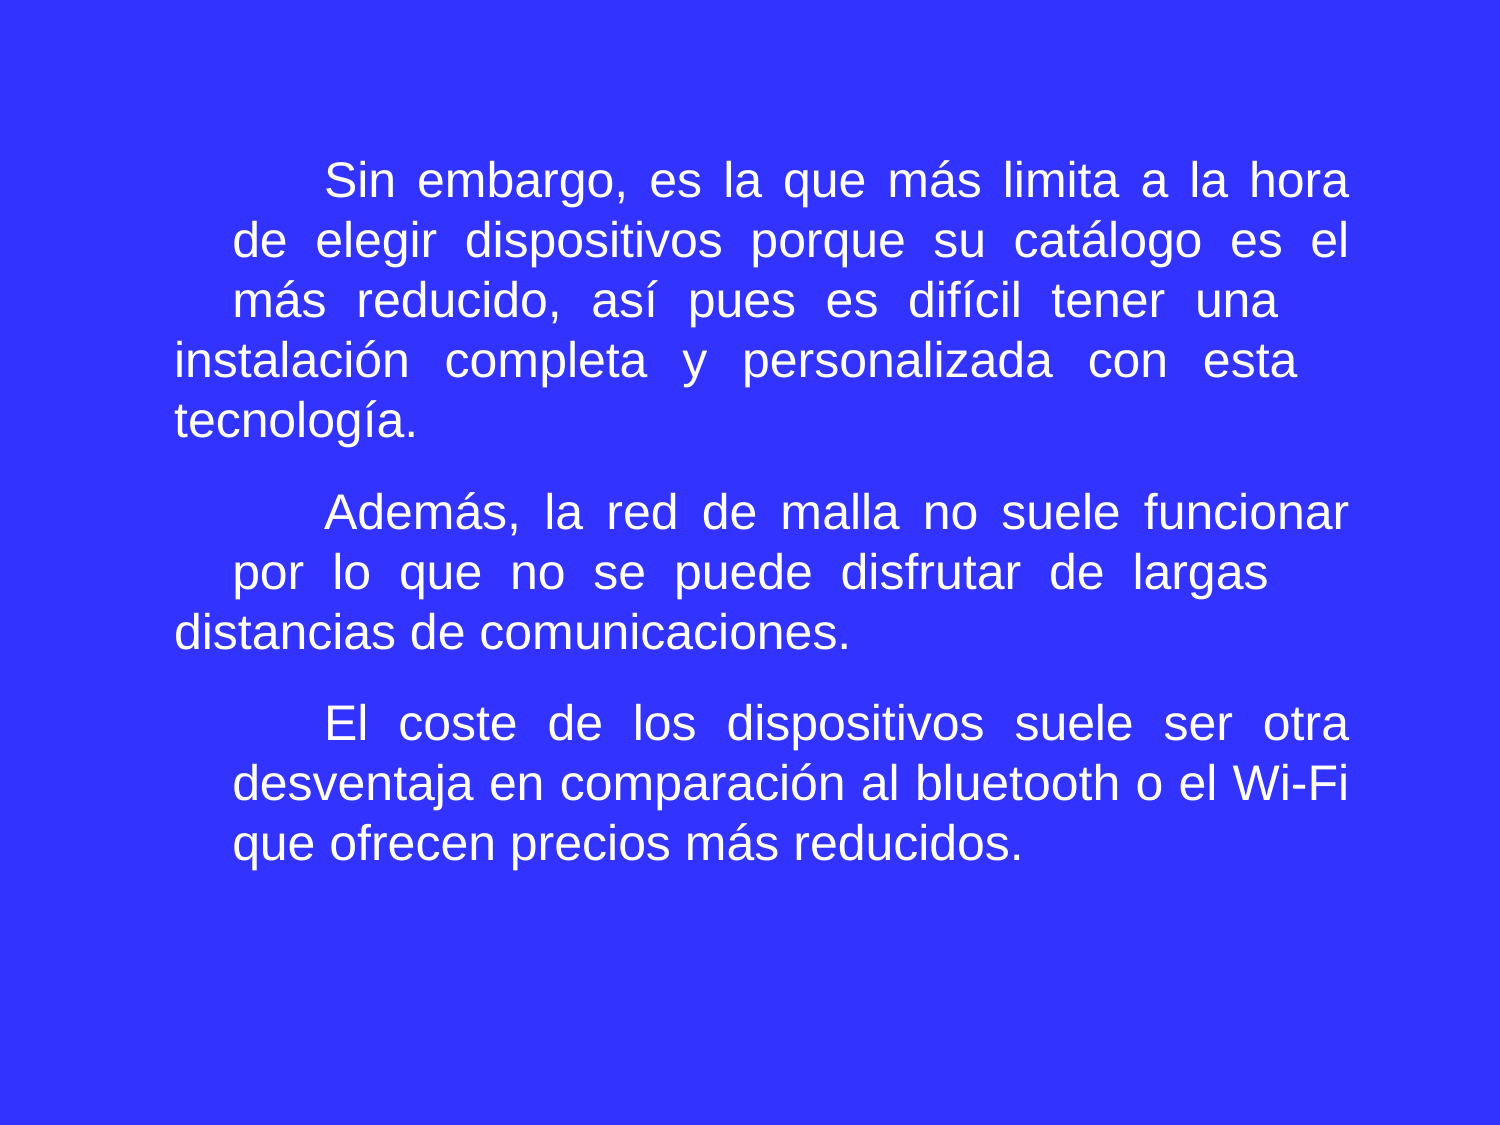

Sin embargo, es la que más limita a la hora 	de elegir dispositivos porque su catálogo es el 	más reducido, así pues es difícil tener una 	instalación completa y personalizada con esta 	tecnología.
		Además, la red de malla no suele funcionar 	por lo que no se puede disfrutar de largas 	distancias de comunicaciones.
		El coste de los dispositivos suele ser otra 	desventaja en comparación al bluetooth o el Wi-Fi 	que ofrecen precios más reducidos.